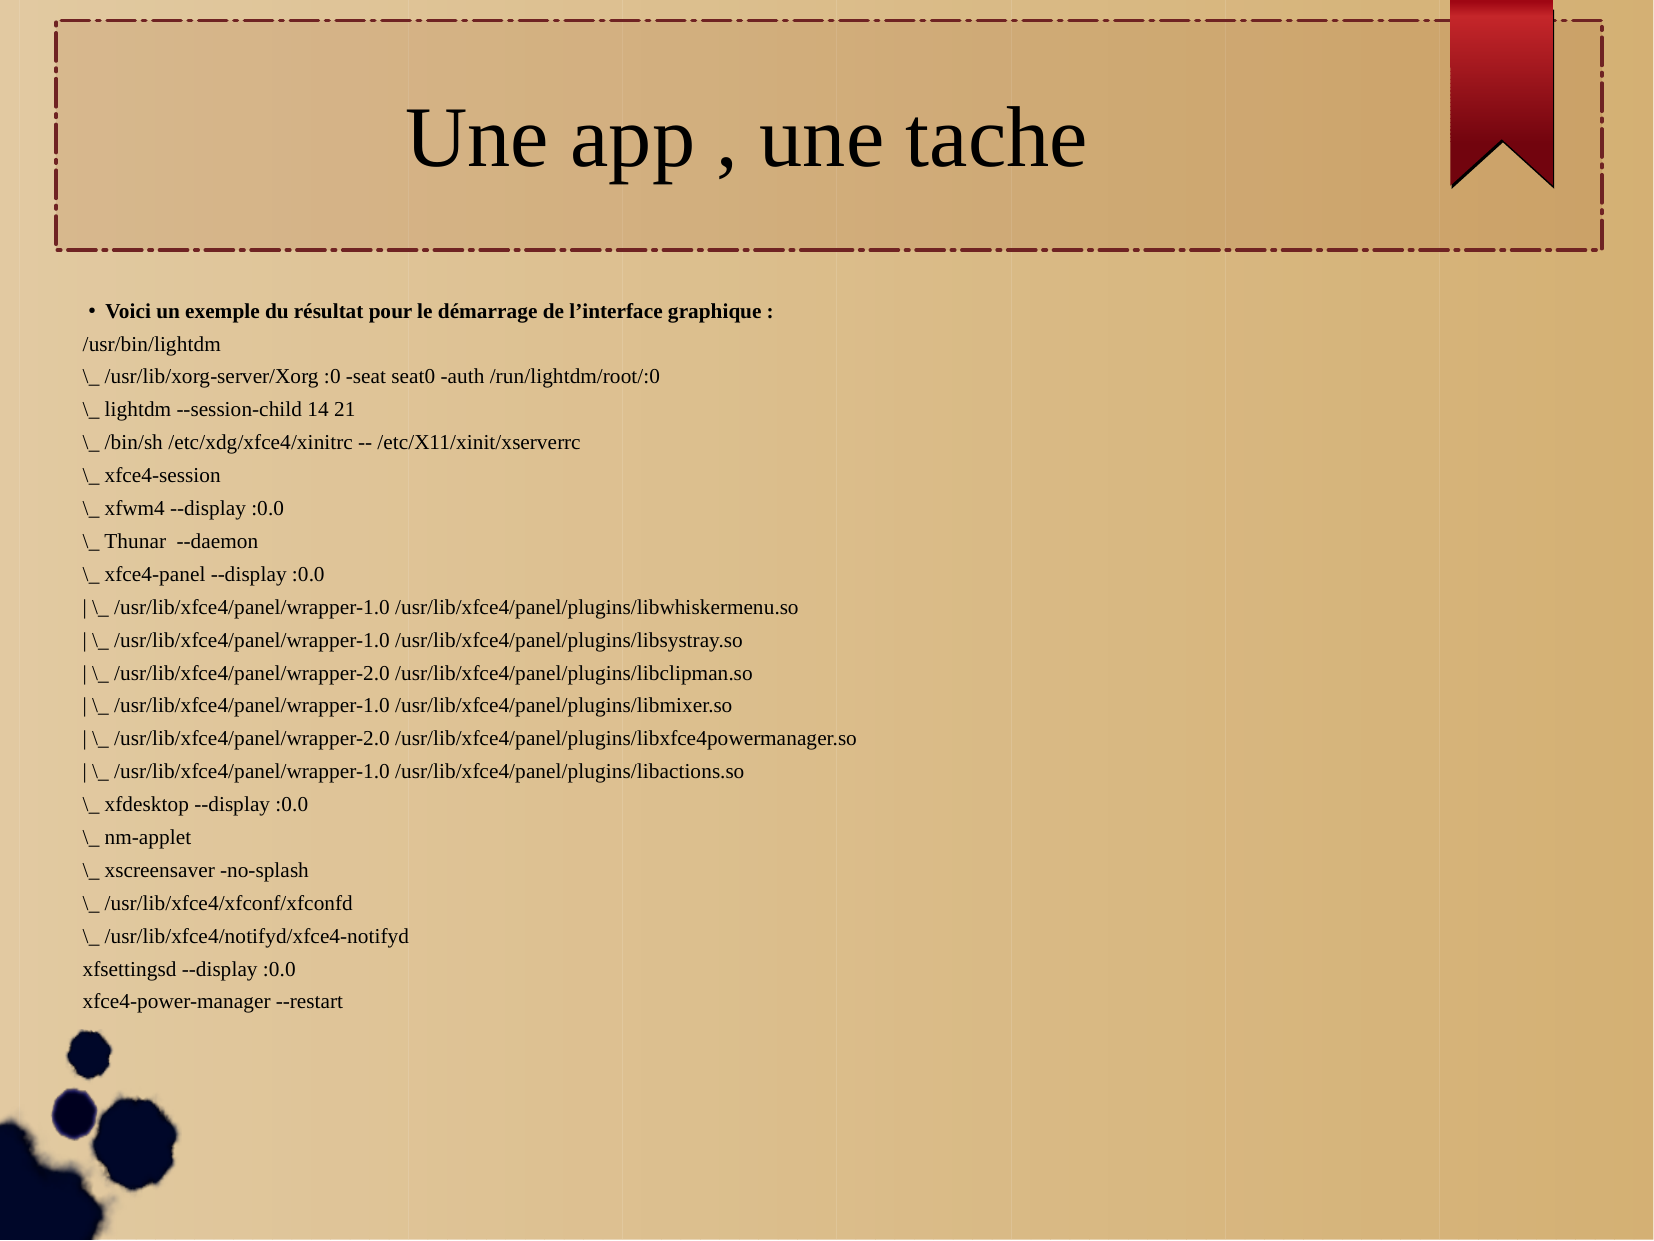

# Une app , une tache
Voici un exemple du résultat pour le démarrage de l’interface graphique :
/usr/bin/lightdm
\_ /usr/lib/xorg-server/Xorg :0 -seat seat0 -auth /run/lightdm/root/:0
\_ lightdm --session-child 14 21
\_ /bin/sh /etc/xdg/xfce4/xinitrc -- /etc/X11/xinit/xserverrc
\_ xfce4-session
\_ xfwm4 --display :0.0
\_ Thunar --daemon
\_ xfce4-panel --display :0.0
| \_ /usr/lib/xfce4/panel/wrapper-1.0 /usr/lib/xfce4/panel/plugins/libwhiskermenu.so
| \_ /usr/lib/xfce4/panel/wrapper-1.0 /usr/lib/xfce4/panel/plugins/libsystray.so
| \_ /usr/lib/xfce4/panel/wrapper-2.0 /usr/lib/xfce4/panel/plugins/libclipman.so
| \_ /usr/lib/xfce4/panel/wrapper-1.0 /usr/lib/xfce4/panel/plugins/libmixer.so
| \_ /usr/lib/xfce4/panel/wrapper-2.0 /usr/lib/xfce4/panel/plugins/libxfce4powermanager.so
| \_ /usr/lib/xfce4/panel/wrapper-1.0 /usr/lib/xfce4/panel/plugins/libactions.so
\_ xfdesktop --display :0.0
\_ nm-applet
\_ xscreensaver -no-splash
\_ /usr/lib/xfce4/xfconf/xfconfd
\_ /usr/lib/xfce4/notifyd/xfce4-notifyd
xfsettingsd --display :0.0
xfce4-power-manager --restart